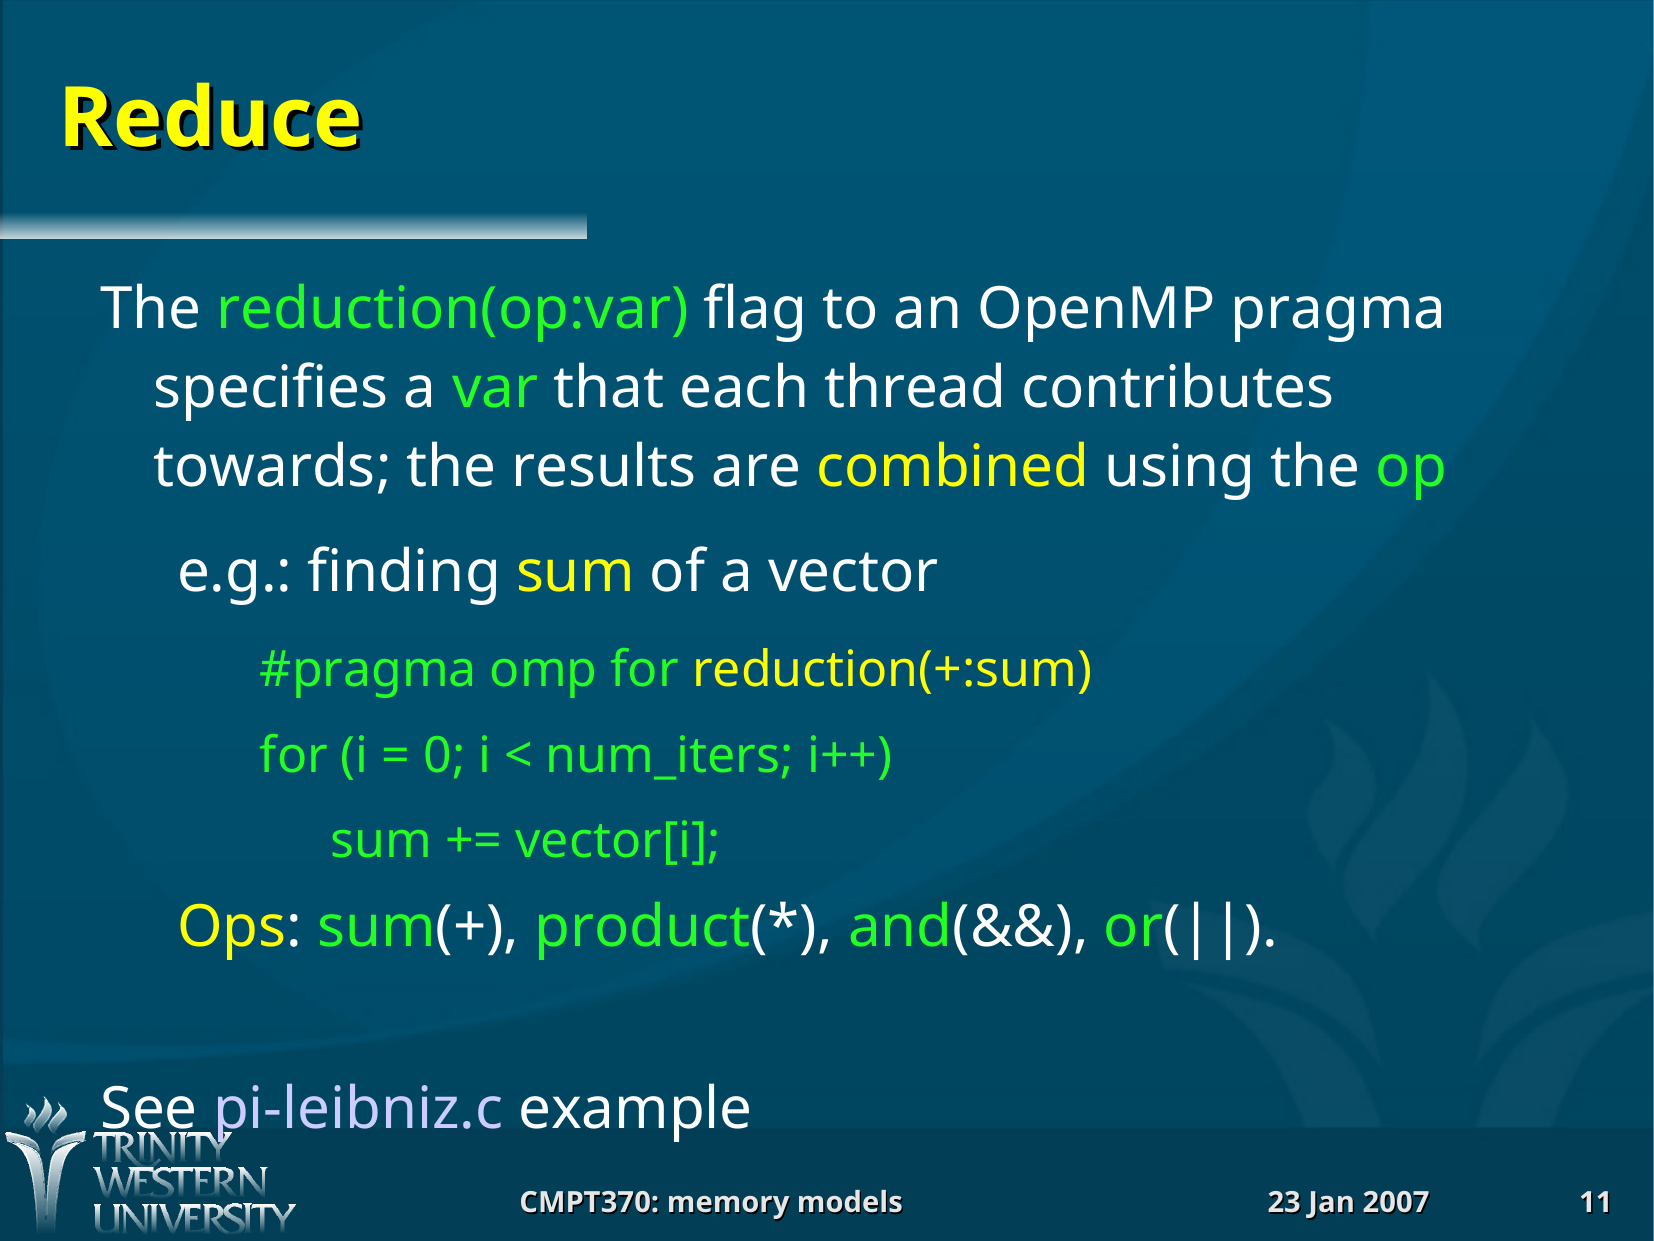

# Reduce
The reduction(op:var) flag to an OpenMP pragma specifies a var that each thread contributes towards; the results are combined using the op
e.g.: finding sum of a vector
#pragma omp for reduction(+:sum)
for (i = 0; i < num_iters; i++)
sum += vector[i];
Ops: sum(+), product(*), and(&&), or(||).
See pi-leibniz.c example
CMPT370: memory models
23 Jan 2007
11